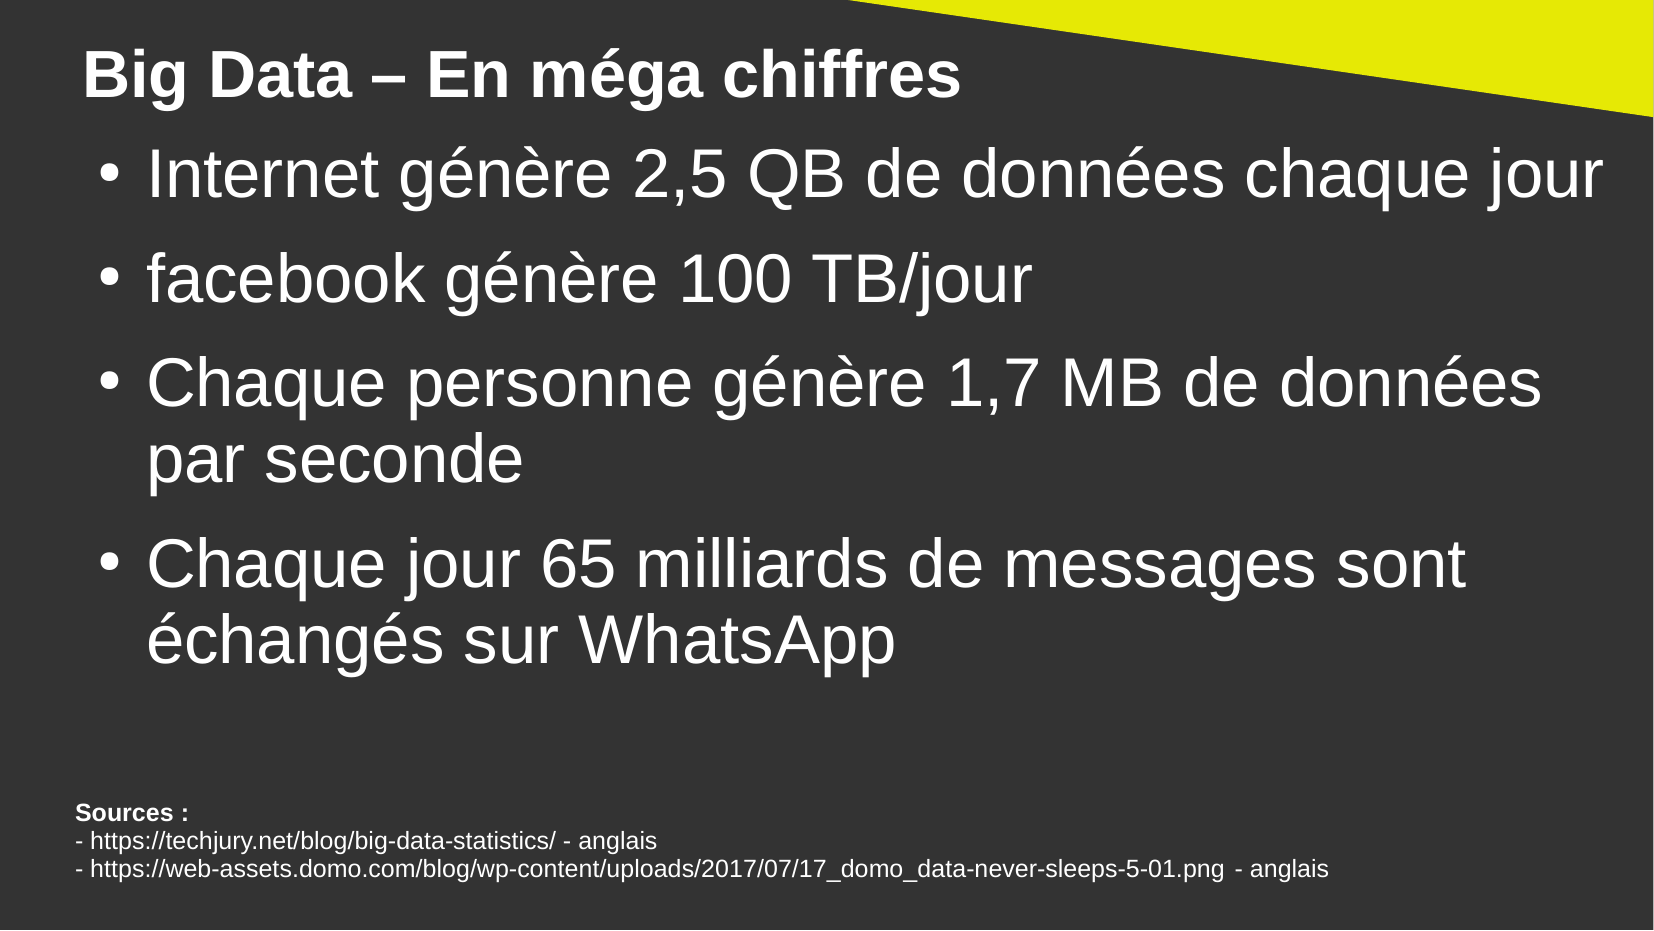

# Big Data – En méga chiffres
Internet génère 2,5 QB de données chaque jour
facebook génère 100 TB/jour
Chaque personne génère 1,7 MB de données par seconde
Chaque jour 65 milliards de messages sont échangés sur WhatsApp
Sources :
- https://techjury.net/blog/big-data-statistics/ - anglais
- https://web-assets.domo.com/blog/wp-content/uploads/2017/07/17_domo_data-never-sleeps-5-01.png - anglais